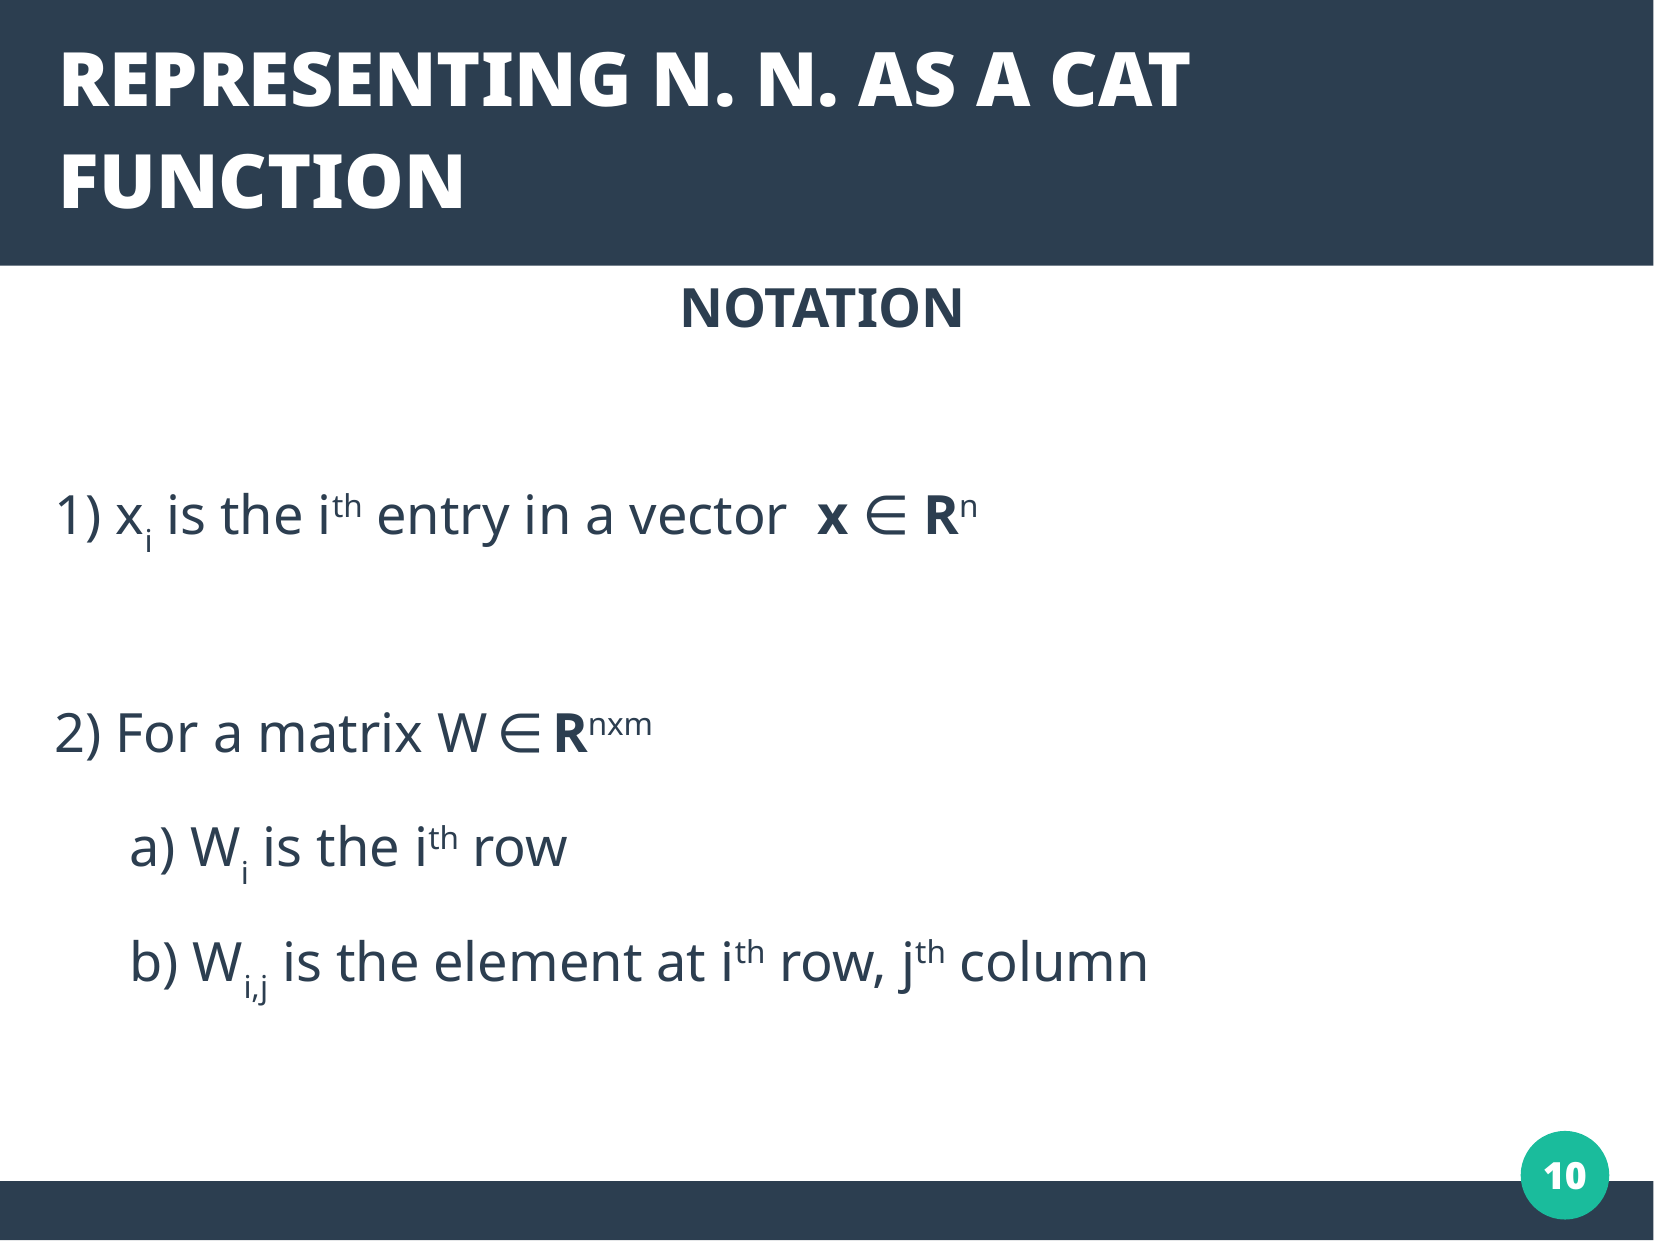

# REPRESENTING N. N. AS A CAT FUNCTION
NOTATION
1) xi is the ith entry in a vector x ∈ Rn
2) For a matrix W ∈ Rnxm
 	a) Wi is the ith row
 	b) Wi,j is the element at ith row, jth column
10